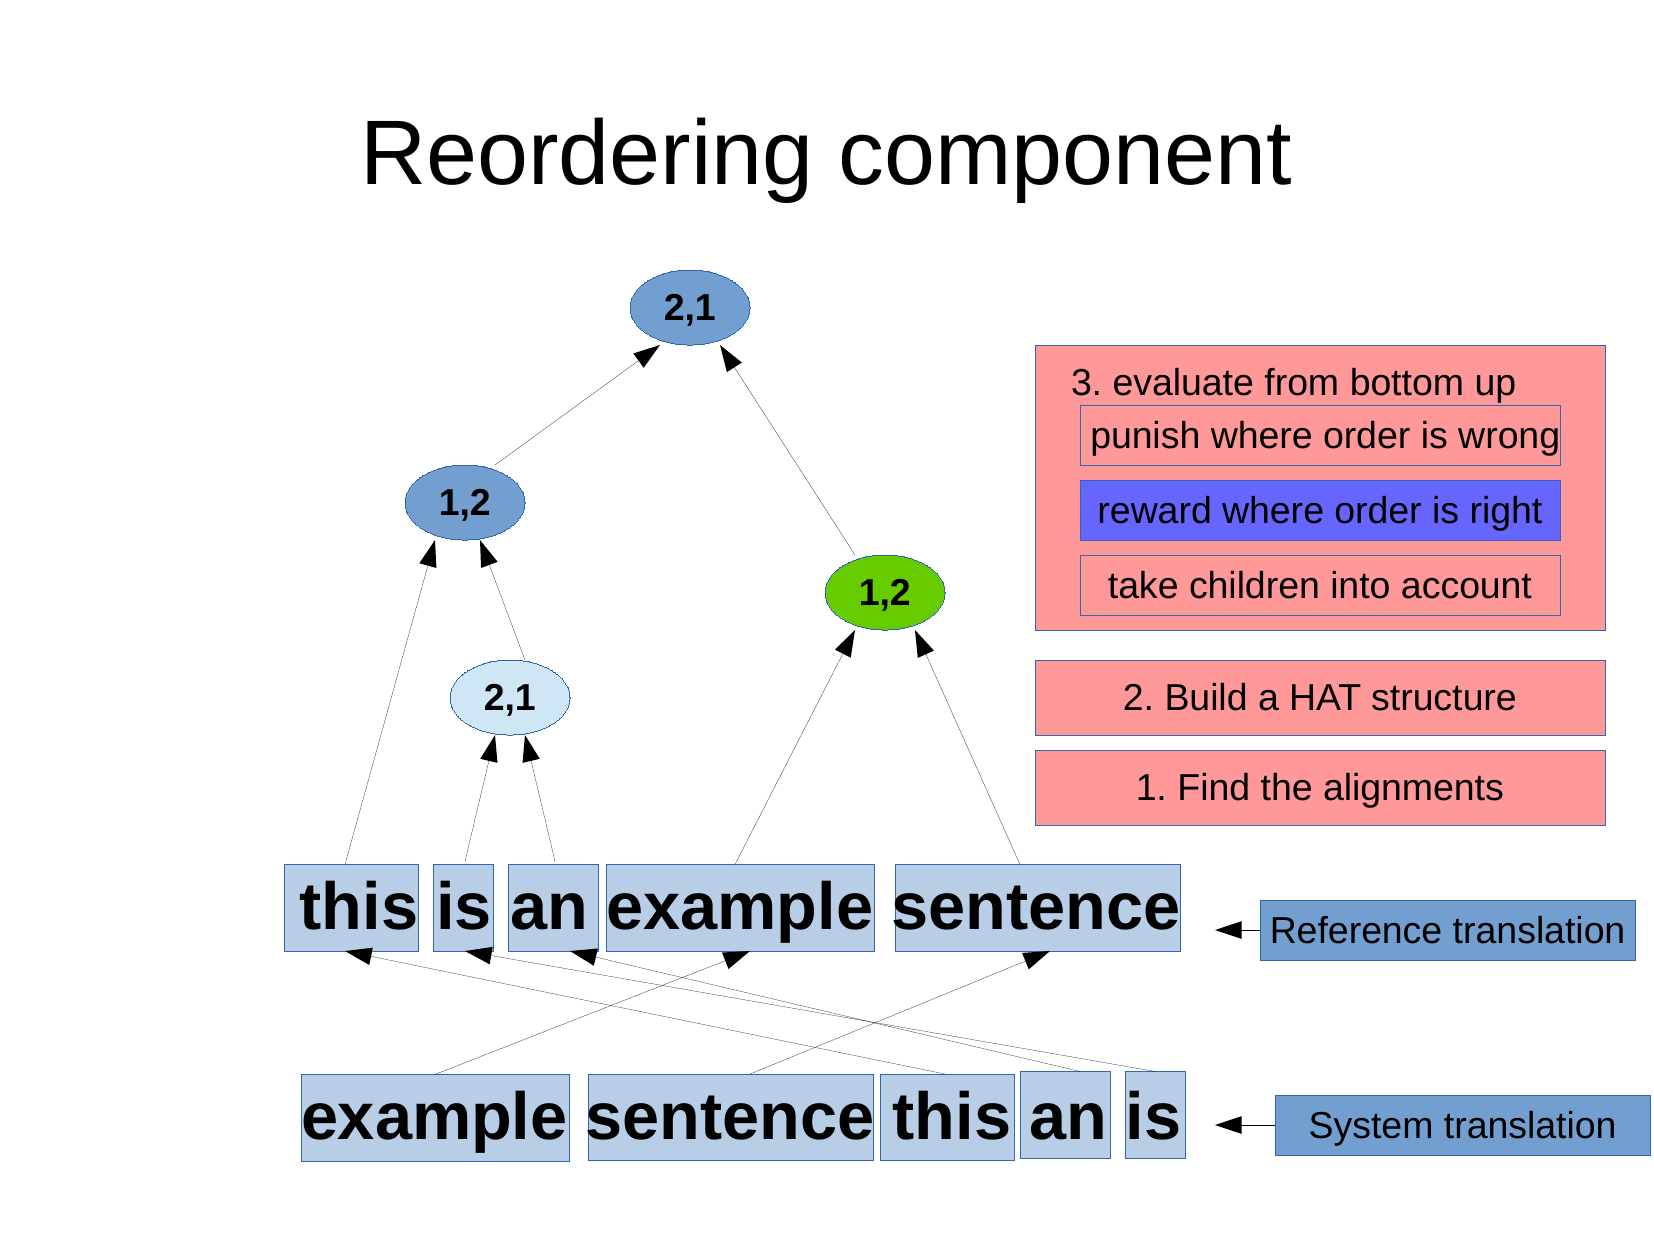

# Reordering component
2,1
3. evaluate from bottom up
 punish where order is wrong
1,2
reward where order is right
1,2
take children into account
2,1
2. Build a HAT structure
1. Find the alignments
this is an example sentence
Reference translation
example sentence this an is
System translation